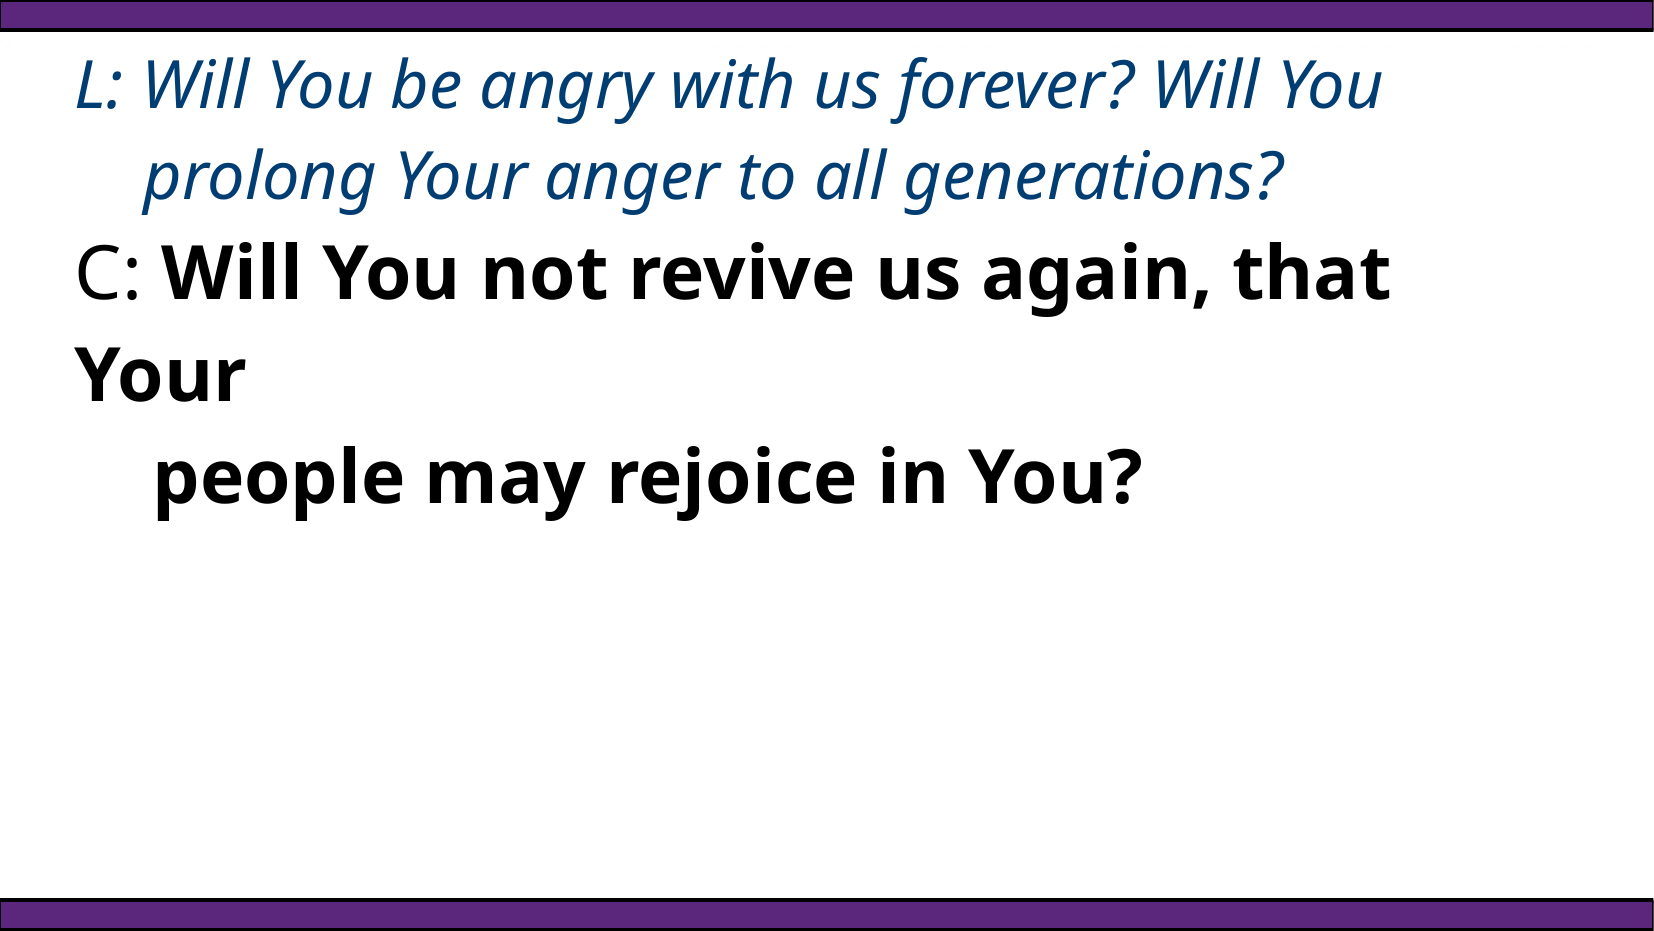

L: 	Will You be angry with us forever? Will You
 prolong Your anger to all generations?
C: Will You not revive us again, that Your
 people may rejoice in You?